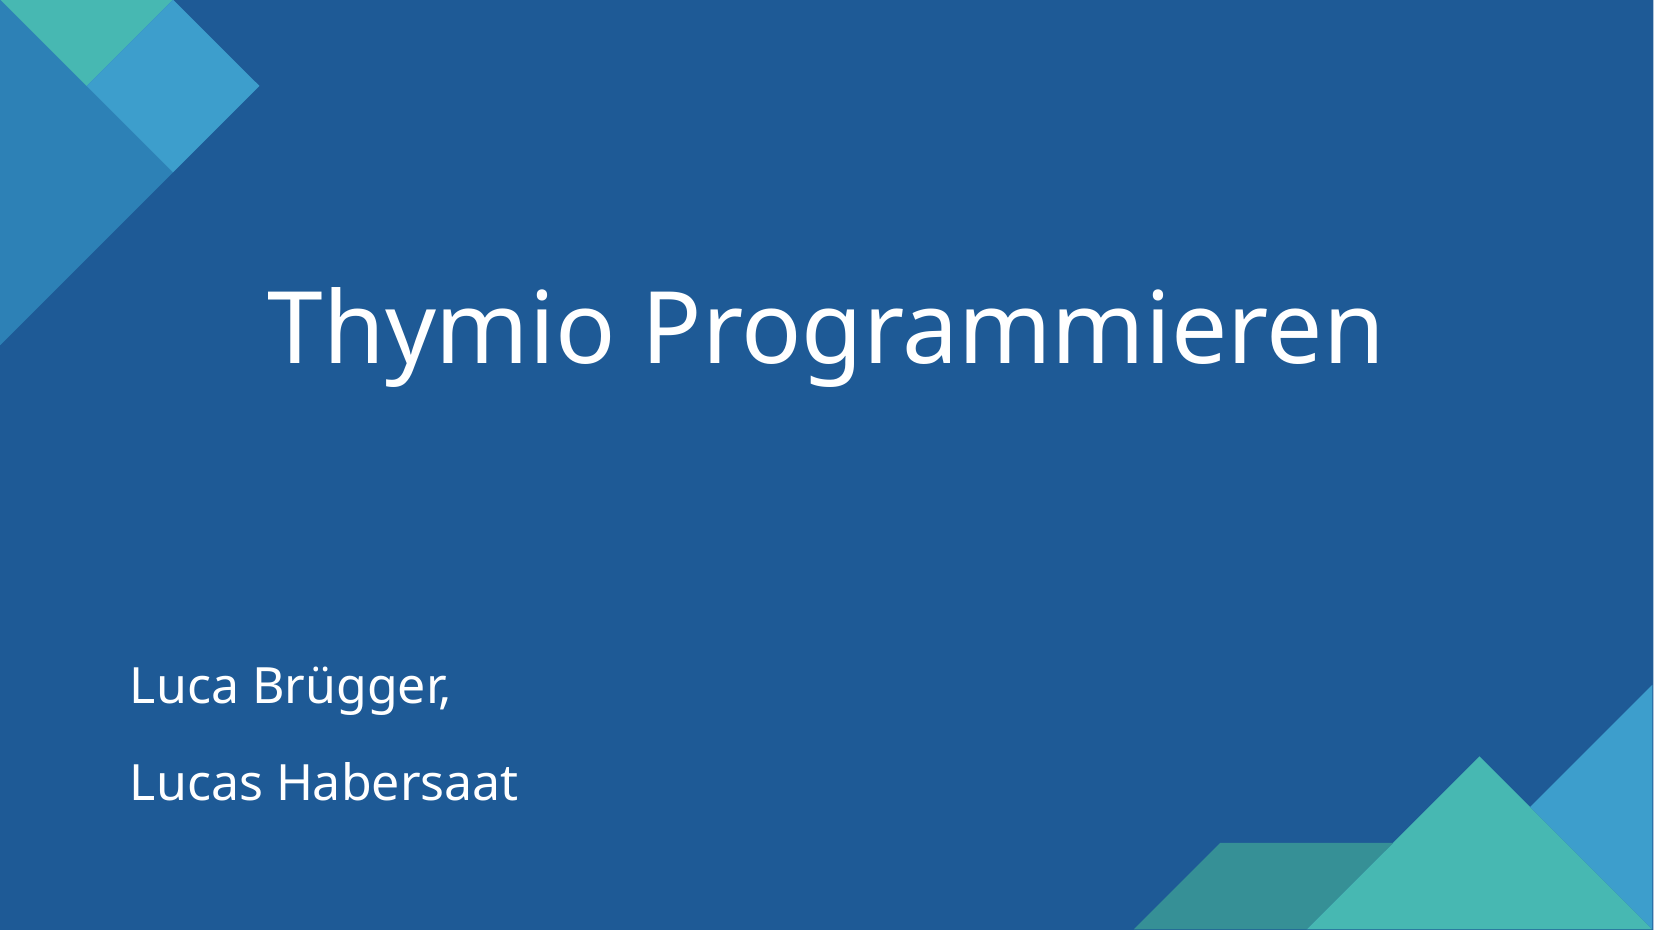

# Thymio Programmieren
Luca Brügger,
Lucas Habersaat